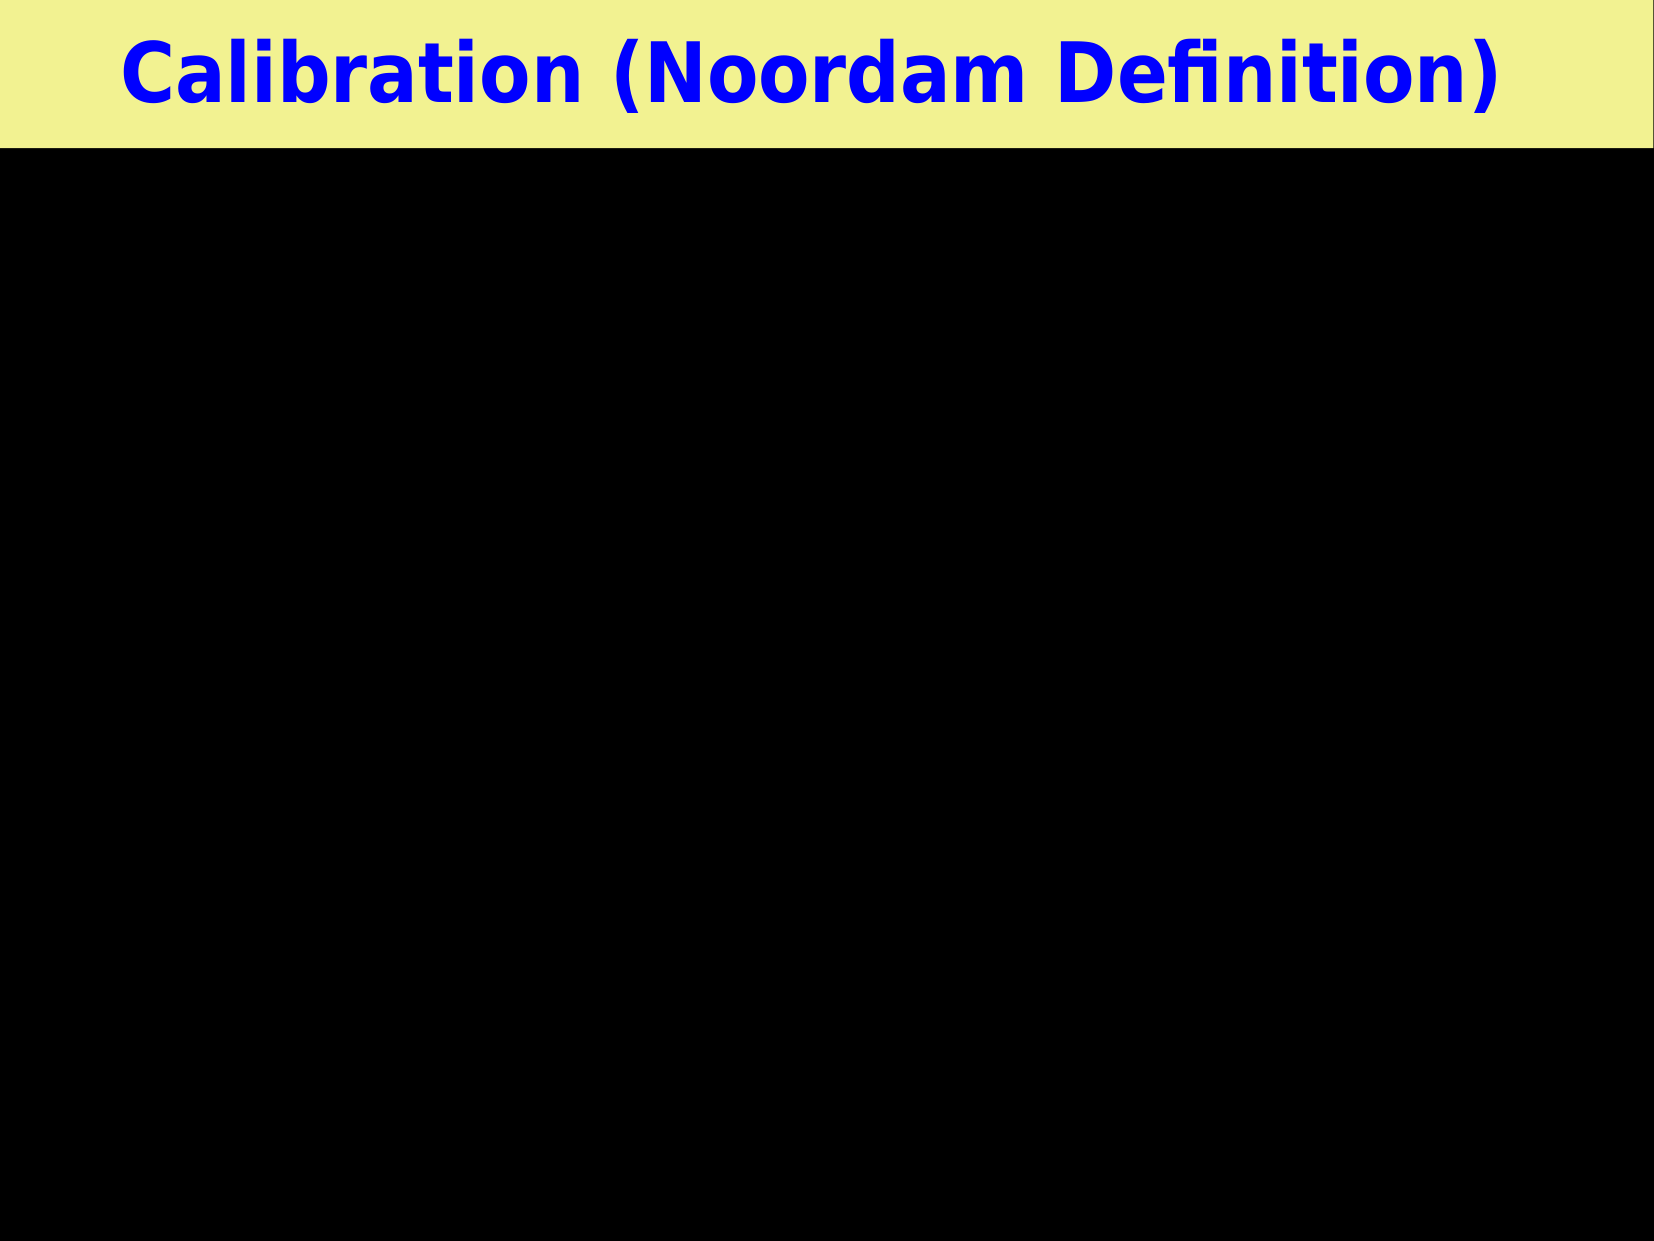

# Calibration (Noordam Definition)
MeqTrees -- 3rd MCCT SKADS Training School, Paris